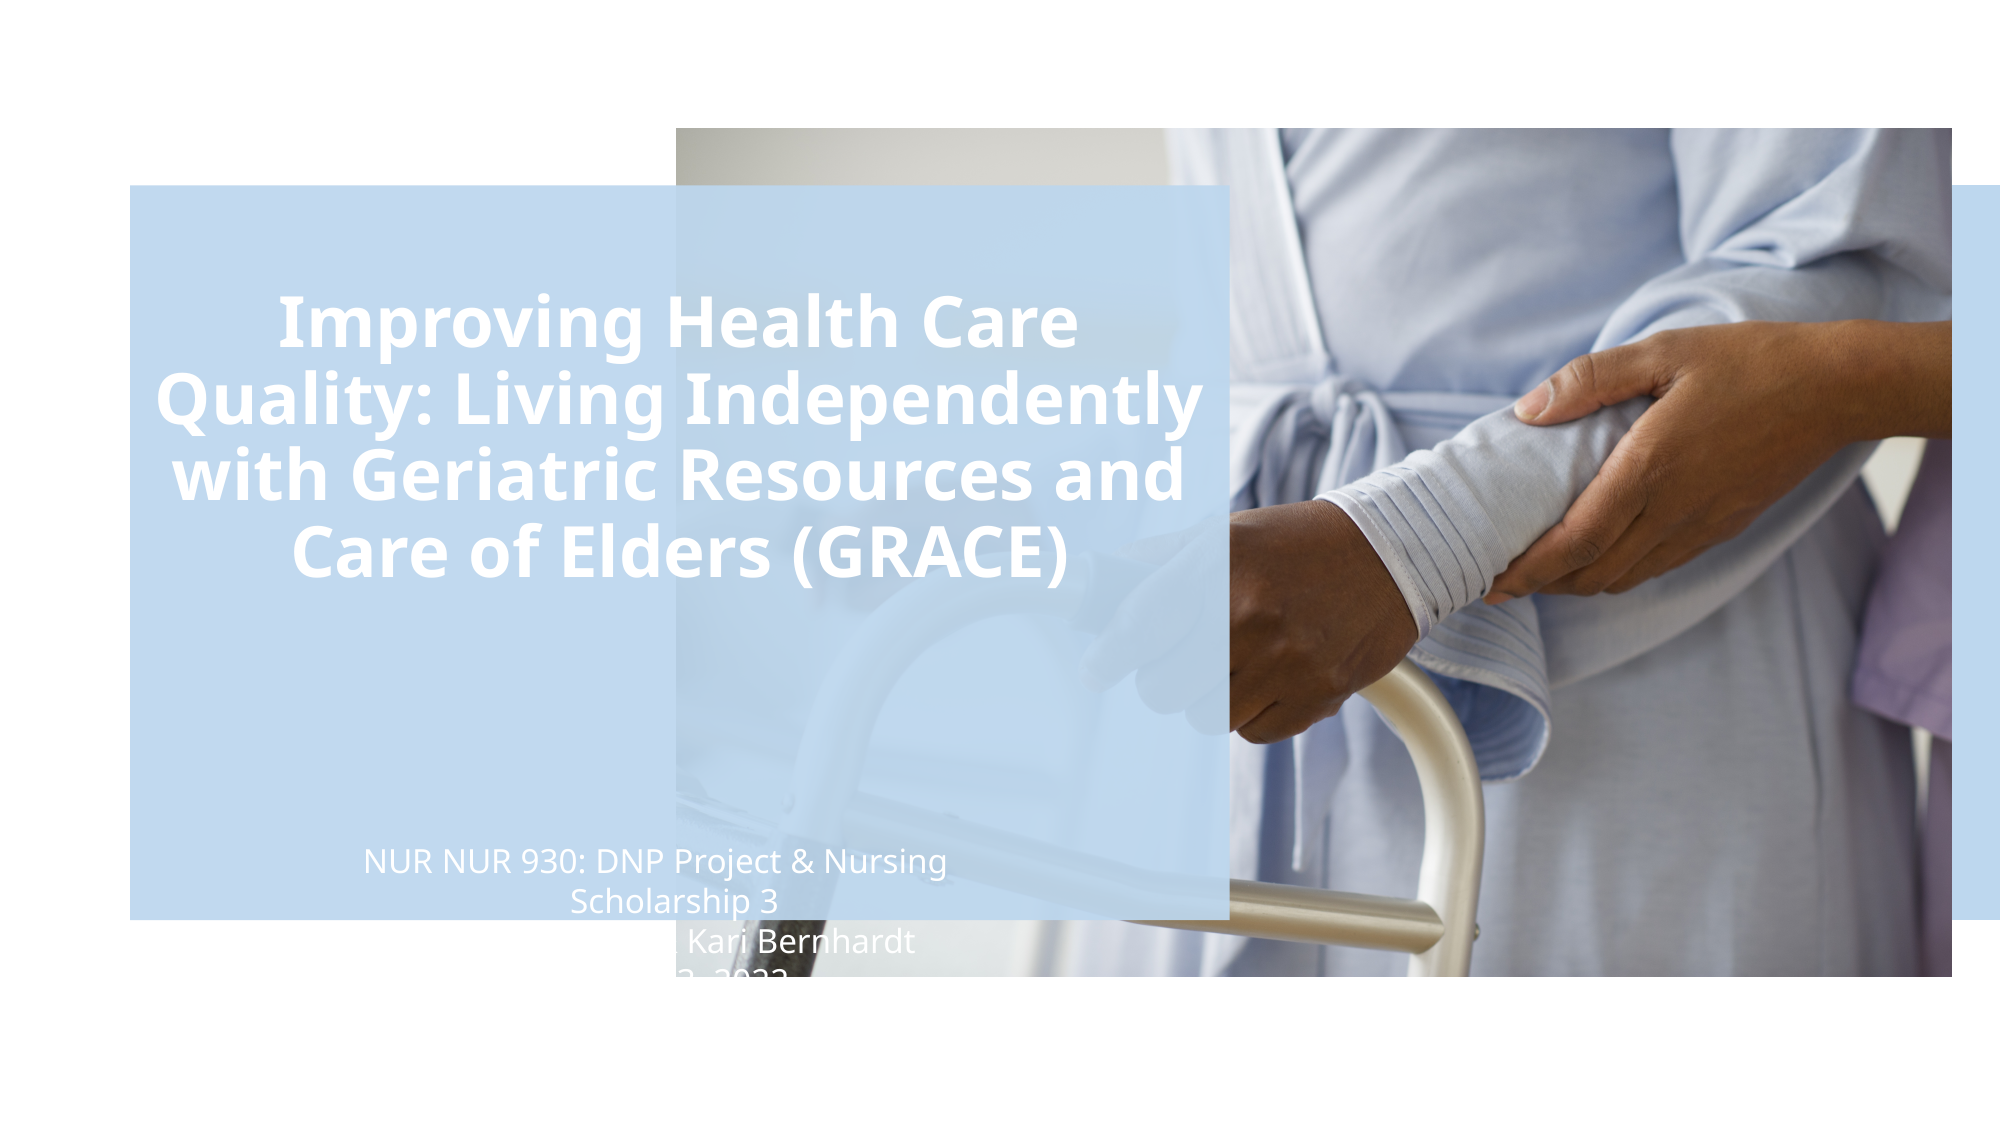

Improving Health Care Quality: Living Independently with Geriatric Resources and Care of Elders (GRACE)
# NUR NUR 930: DNP Project & Nursing Scholarship 3
Karlee Litchfield & Kari Bernhardt
October 23, 2022